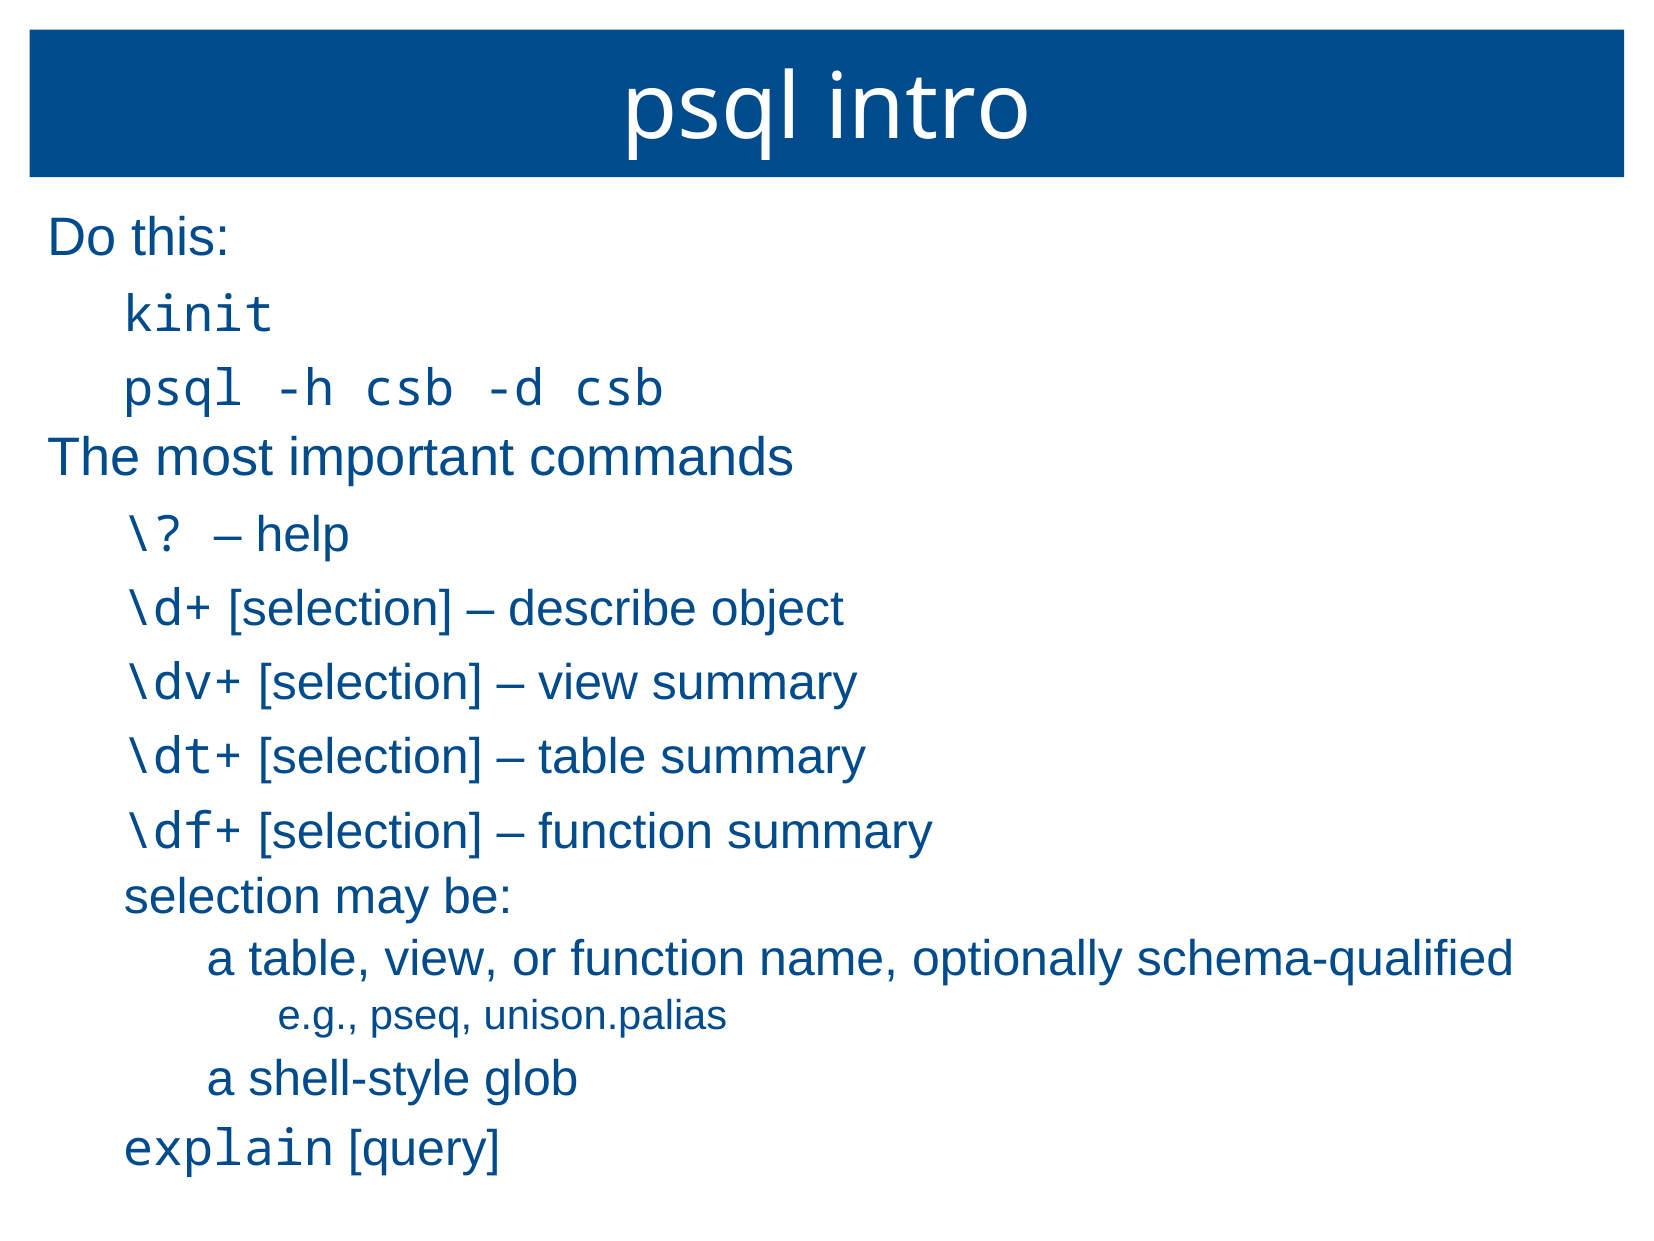

# psql intro
Do this:
kinit
psql -h csb -d csb
The most important commands
\? – help
\d+ [selection] – describe object
\dv+ [selection] – view summary
\dt+ [selection] – table summary
\df+ [selection] – function summary
selection may be:
a table, view, or function name, optionally schema-qualified
e.g., pseq, unison.palias
a shell-style glob
explain [query]